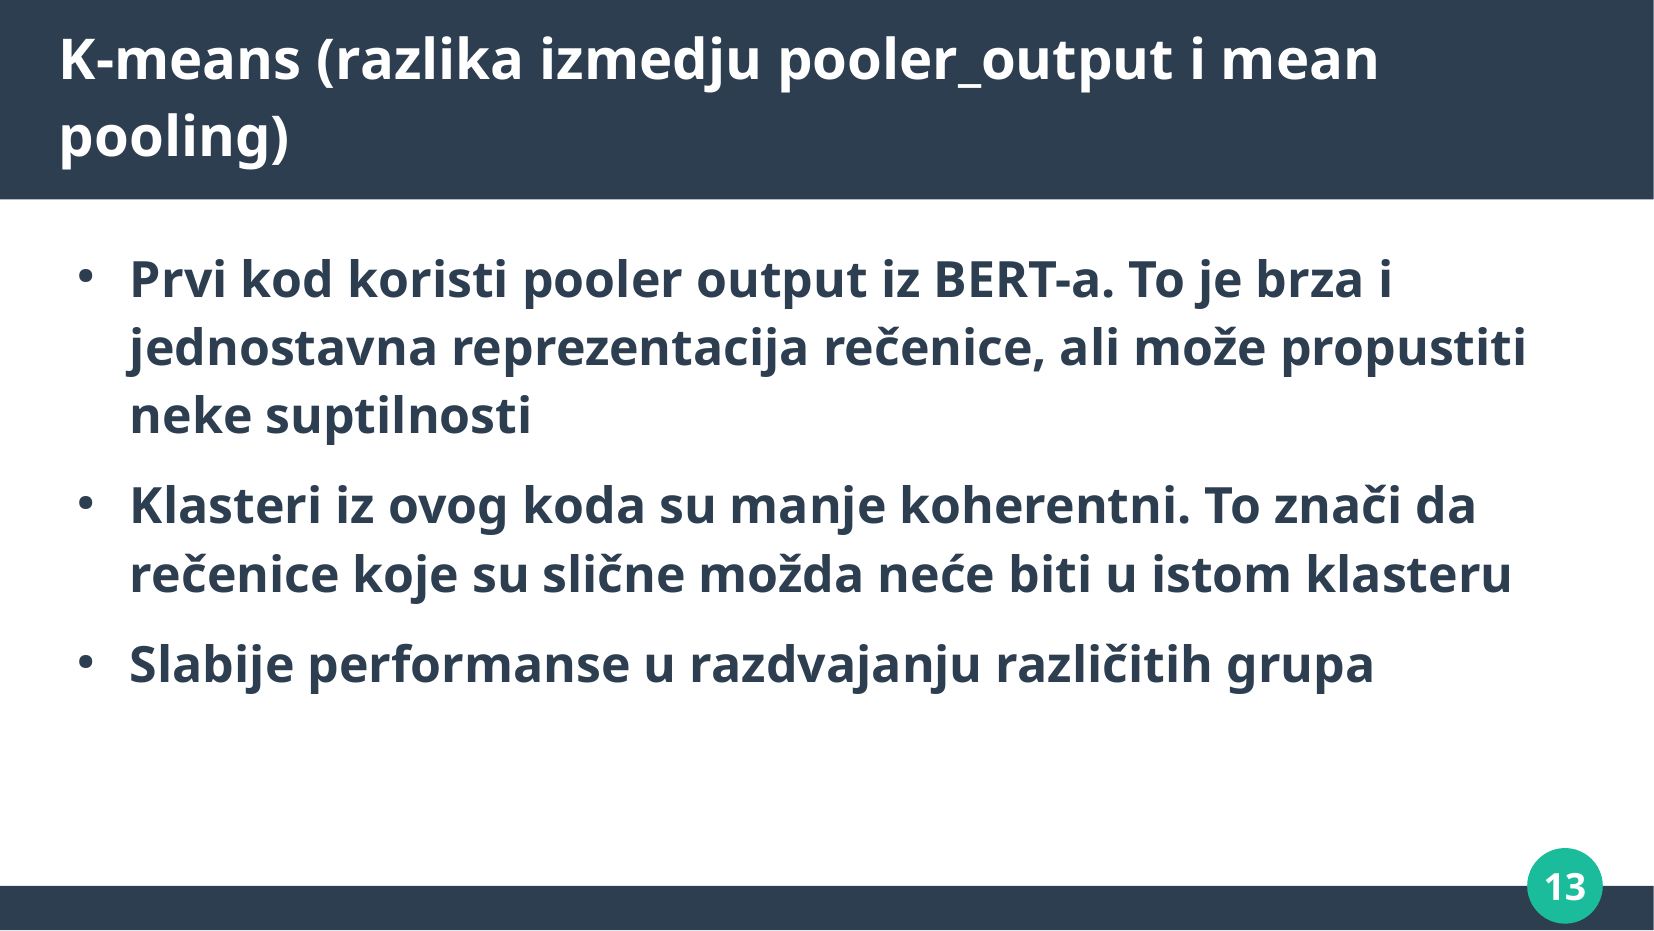

# K-means (razlika izmedju pooler_output i mean pooling)
Prvi kod koristi pooler output iz BERT-a. To je brza i jednostavna reprezentacija rečenice, ali može propustiti neke suptilnosti
Klasteri iz ovog koda su manje koherentni. To znači da rečenice koje su slične možda neće biti u istom klasteru
Slabije performanse u razdvajanju različitih grupa